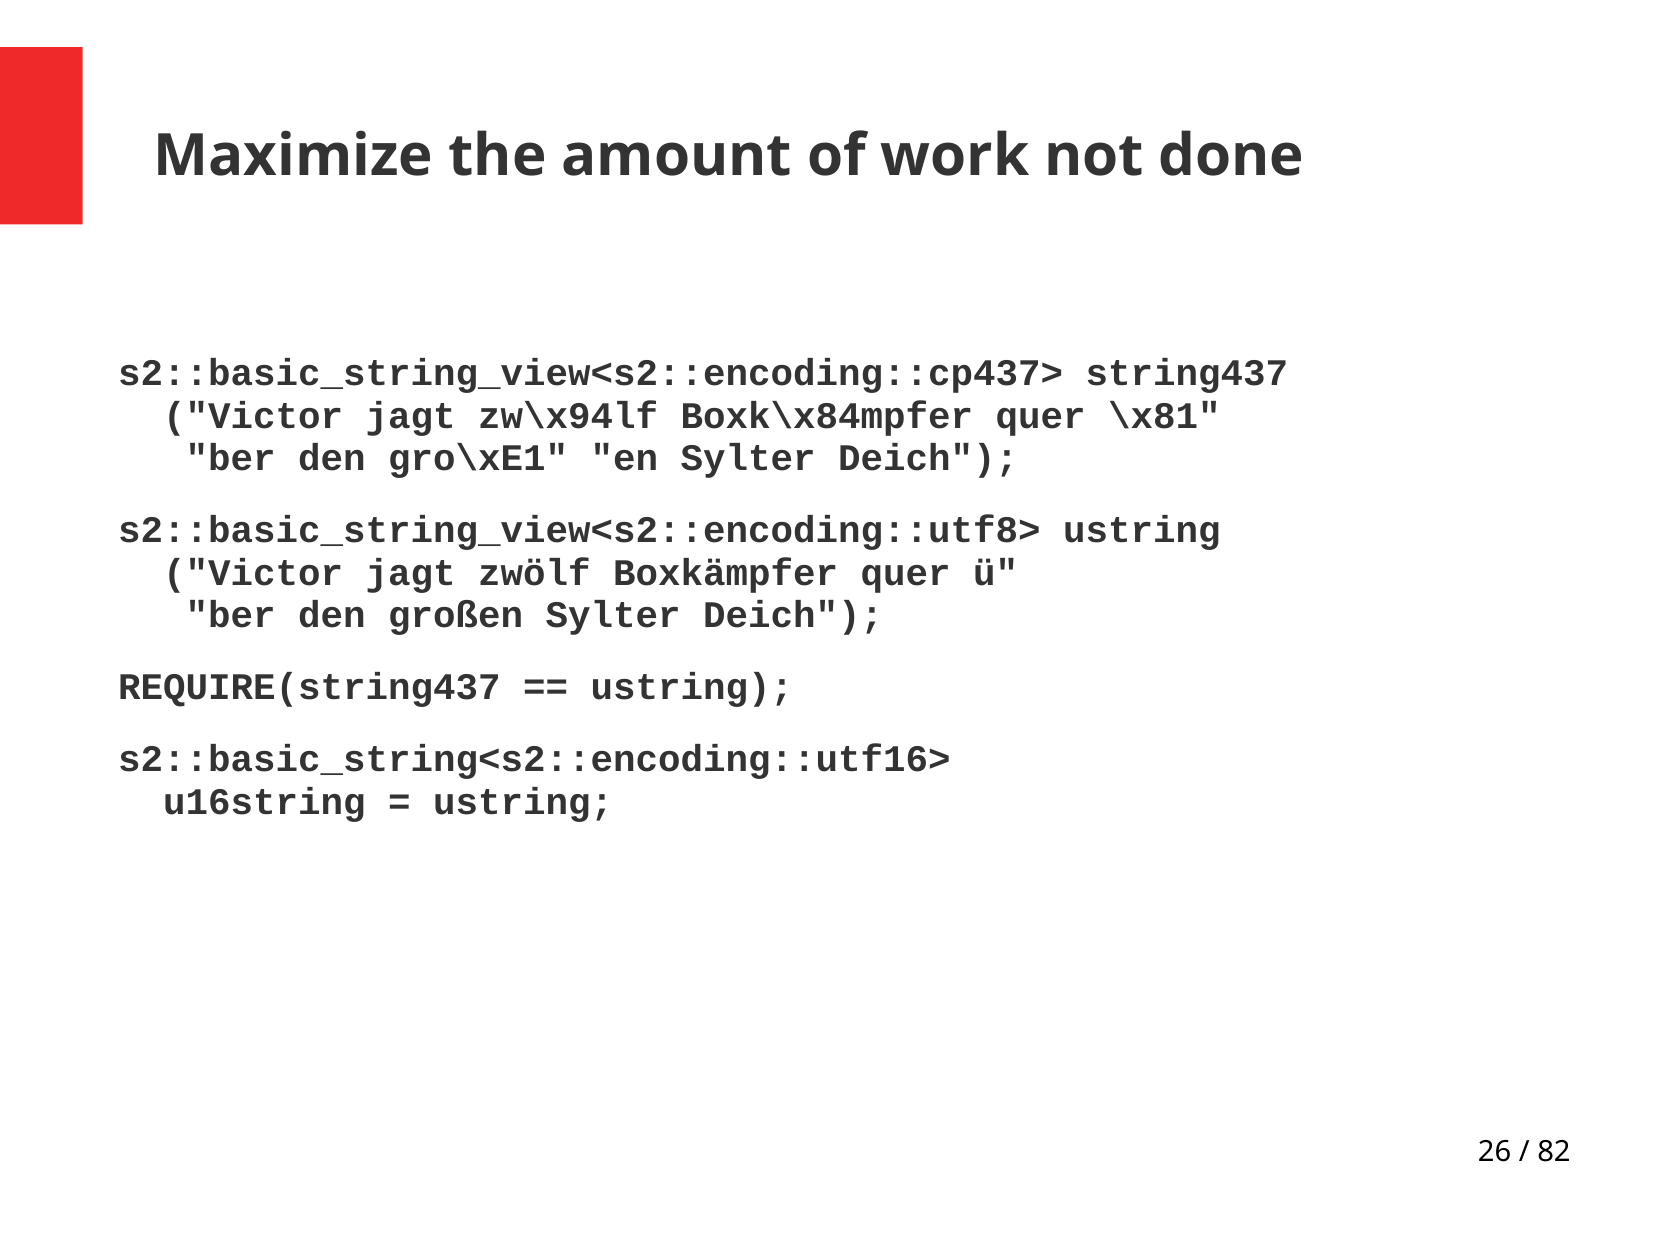

# Maximize the amount of work not done
s2::basic_string_view<s2::encoding::cp437> string437
 ("Victor jagt zw\x94lf Boxk\x84mpfer quer \x81"
 "ber den gro\xE1" "en Sylter Deich");
s2::basic_string_view<s2::encoding::utf8> ustring
 ("Victor jagt zwölf Boxkämpfer quer ü"
 "ber den großen Sylter Deich");
REQUIRE(string437 == ustring);
s2::basic_string<s2::encoding::utf16>
 u16string = ustring;
26